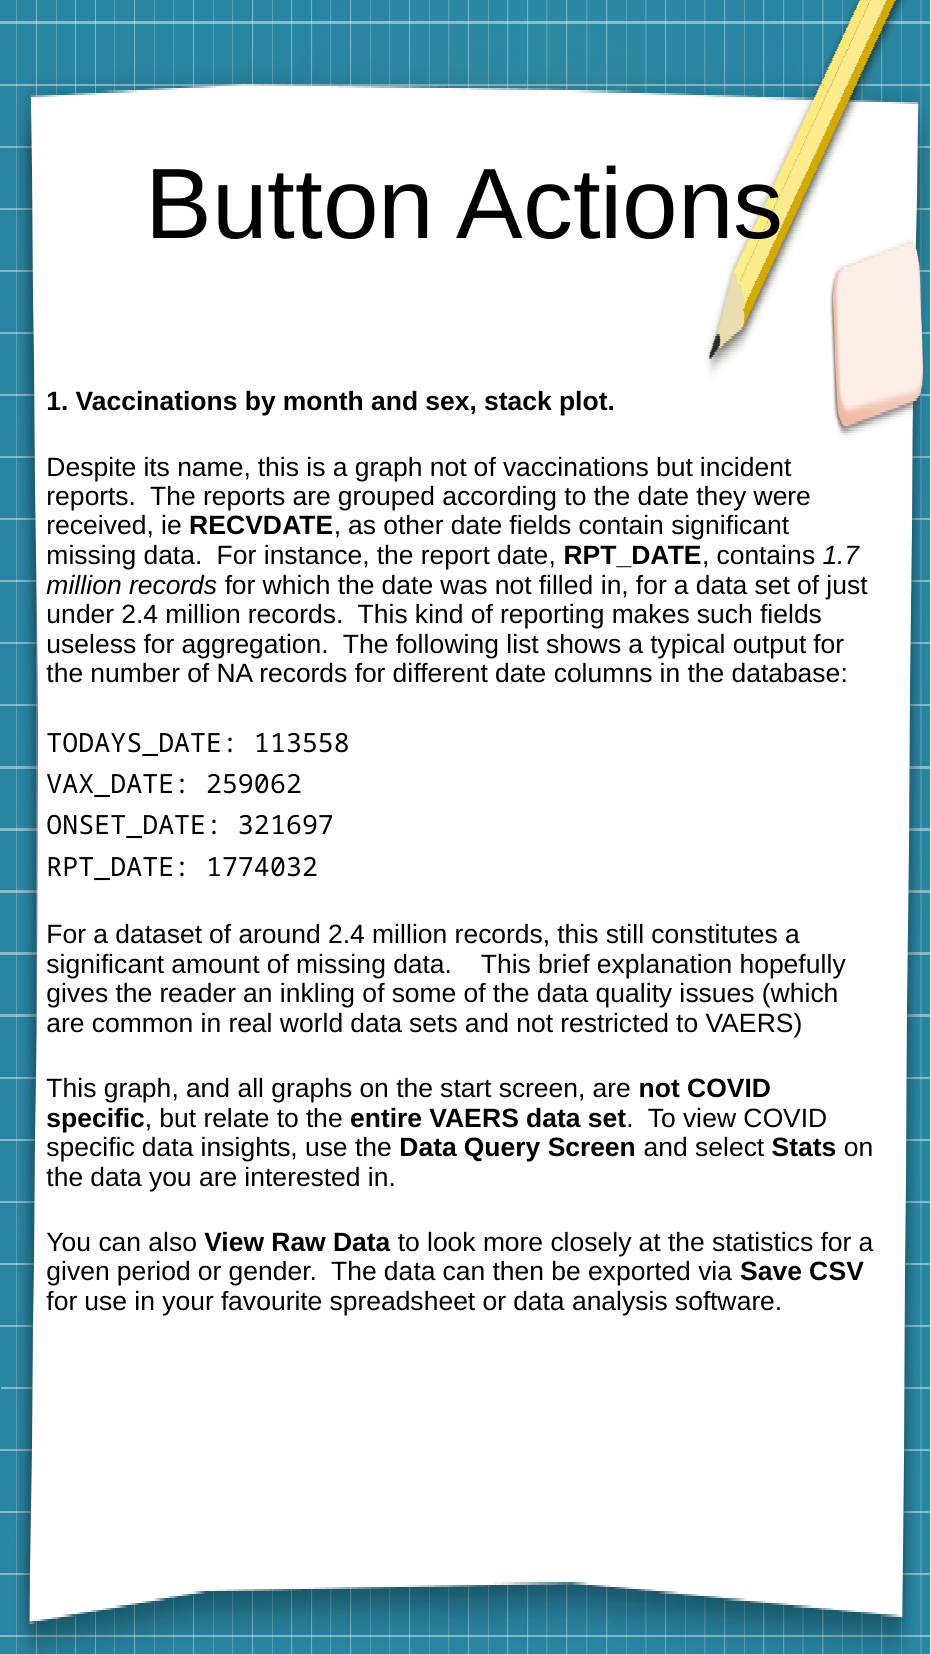

# Button Actions
1. Vaccinations by month and sex, stack plot.
Despite its name, this is a graph not of vaccinations but incident reports. The reports are grouped according to the date they were received, ie RECVDATE, as other date fields contain significant missing data. For instance, the report date, RPT_DATE, contains 1.7 million records for which the date was not filled in, for a data set of just under 2.4 million records. This kind of reporting makes such fields useless for aggregation. The following list shows a typical output for the number of NA records for different date columns in the database:
TODAYS_DATE: 113558
VAX_DATE: 259062
ONSET_DATE: 321697
RPT_DATE: 1774032
For a dataset of around 2.4 million records, this still constitutes a significant amount of missing data. This brief explanation hopefully gives the reader an inkling of some of the data quality issues (which are common in real world data sets and not restricted to VAERS)
This graph, and all graphs on the start screen, are not COVID specific, but relate to the entire VAERS data set. To view COVID specific data insights, use the Data Query Screen and select Stats on the data you are interested in.
You can also View Raw Data to look more closely at the statistics for a given period or gender. The data can then be exported via Save CSV for use in your favourite spreadsheet or data analysis software.